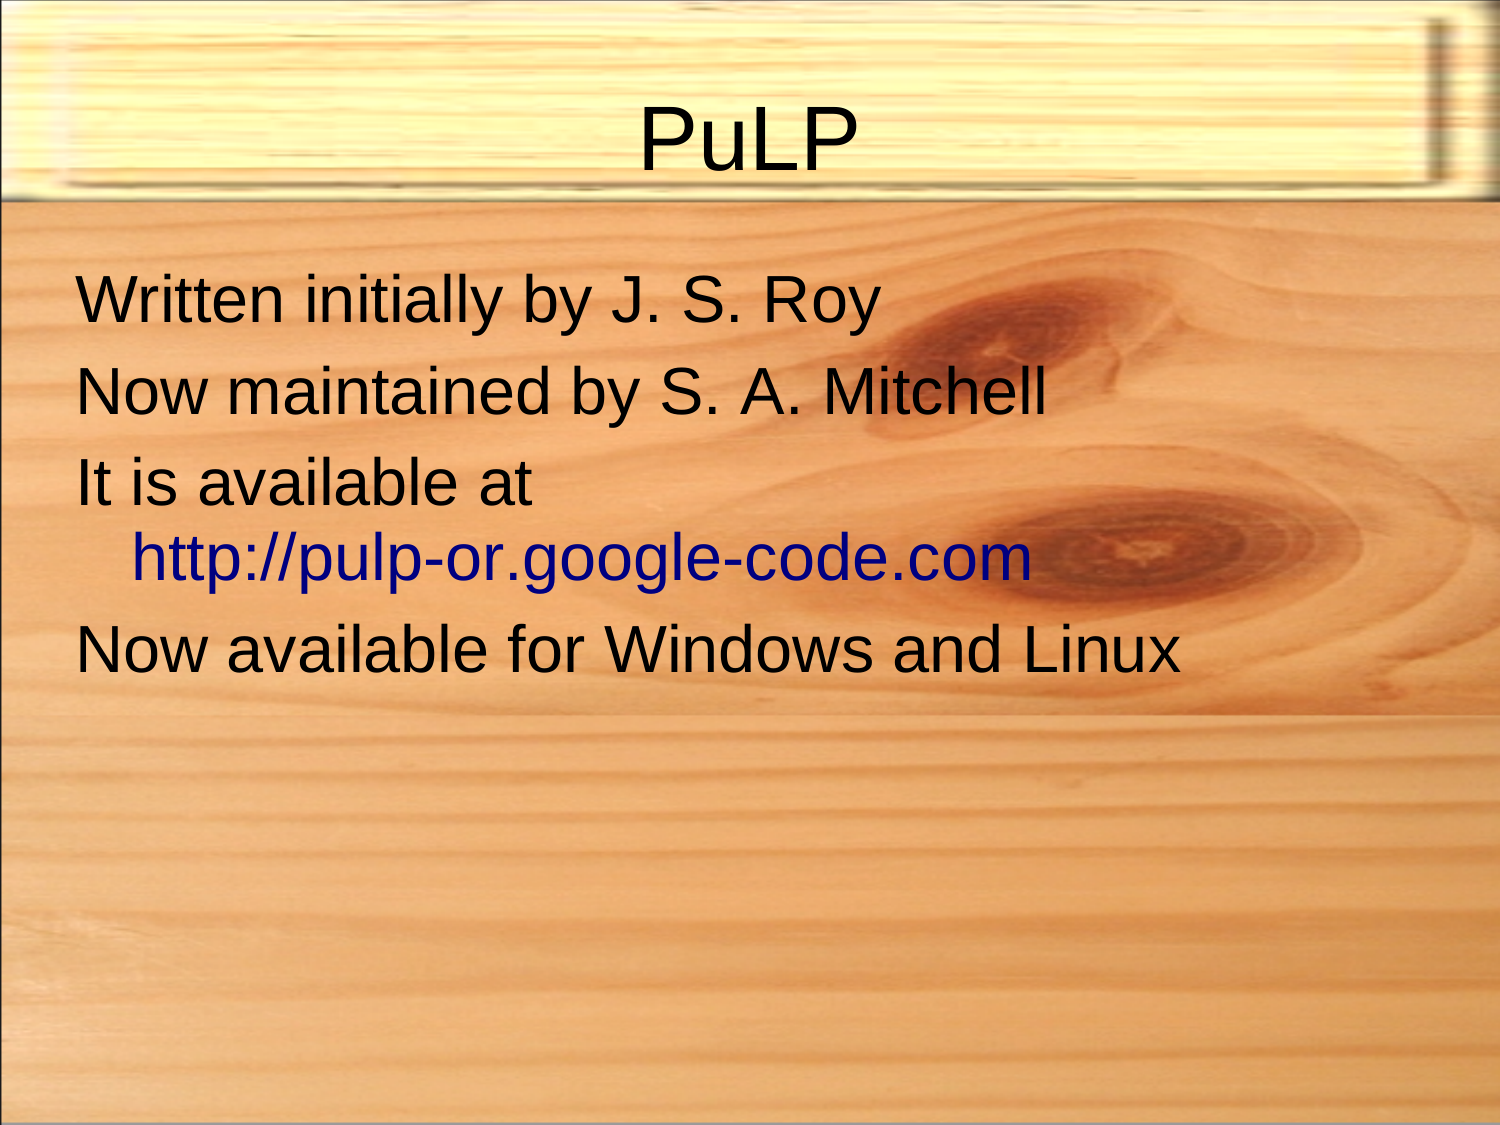

# PuLP
Written initially by J. S. Roy
Now maintained by S. A. Mitchell
It is available at
http://pulp-or.google-code.com
Now available for Windows and Linux